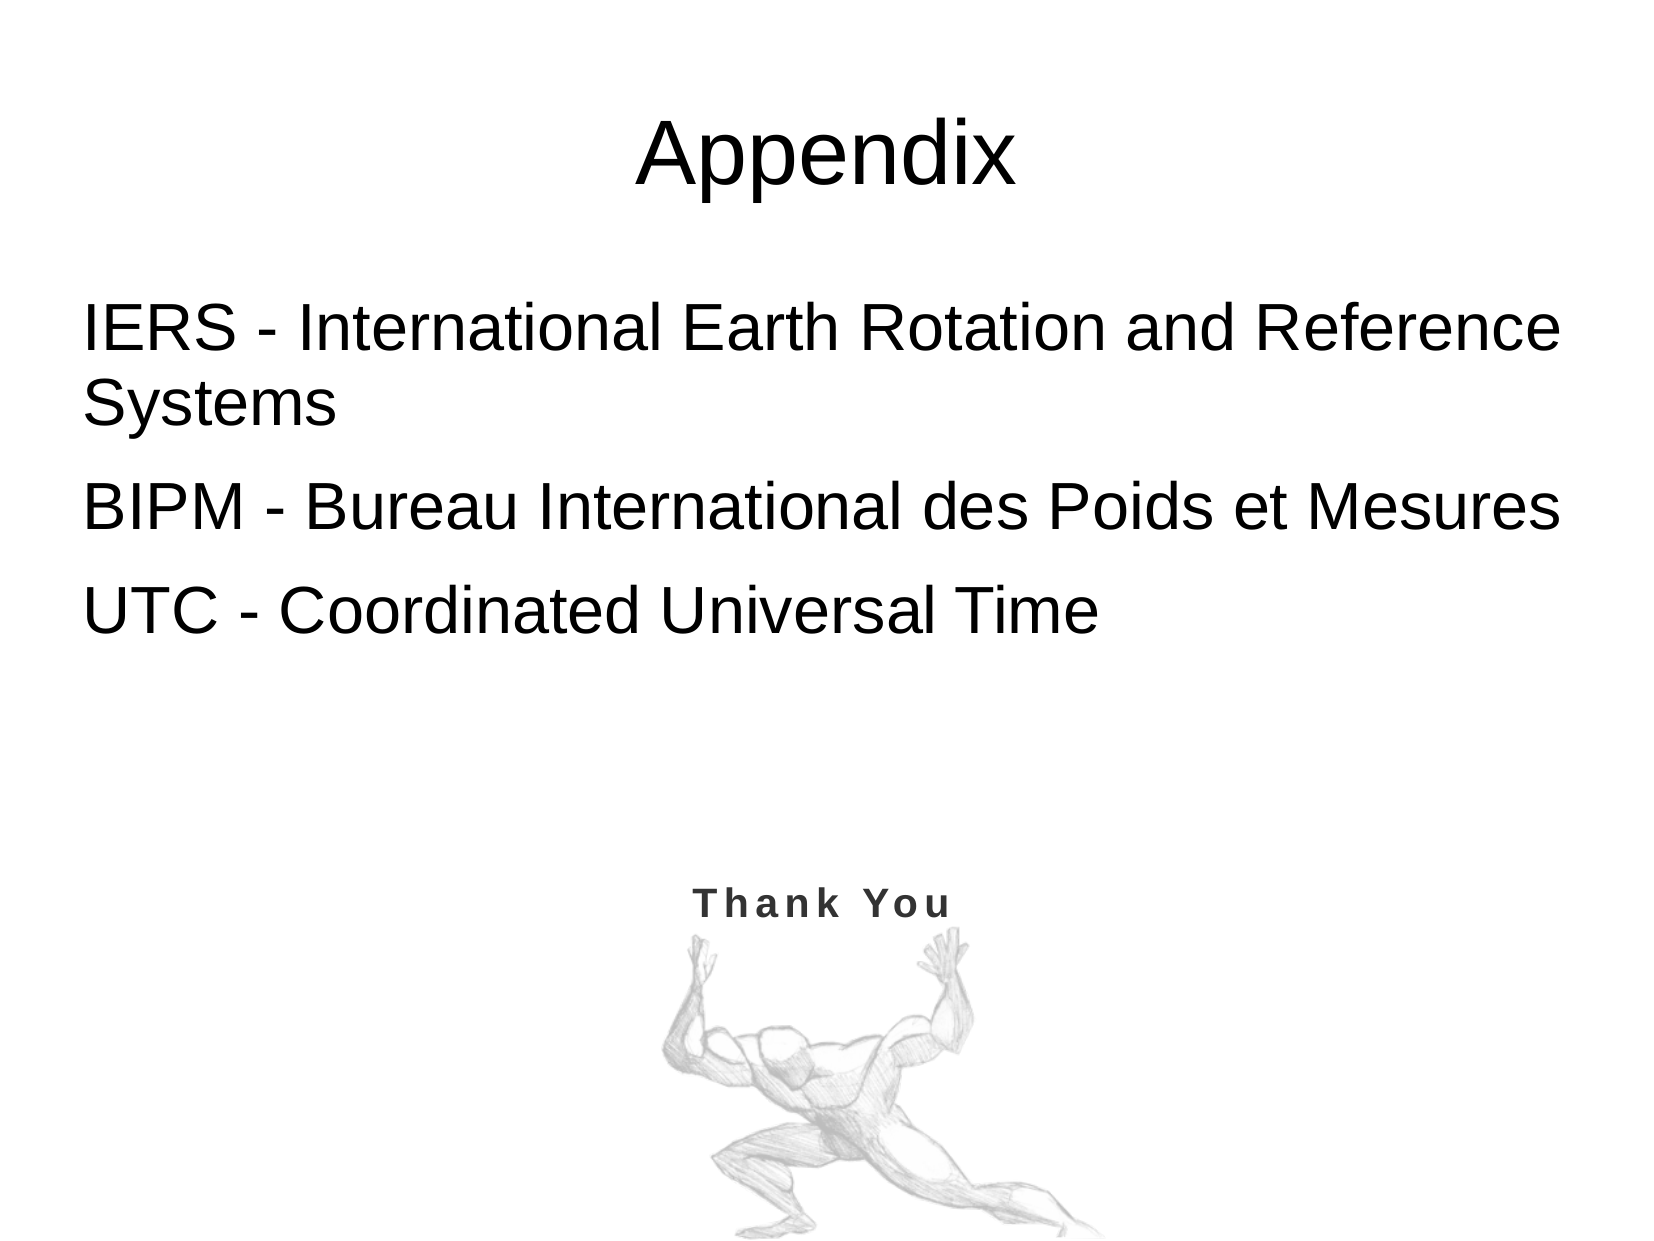

# Appendix
IERS - International Earth Rotation and Reference Systems
BIPM - Bureau International des Poids et Mesures
UTC - Coordinated Universal Time
Thank You